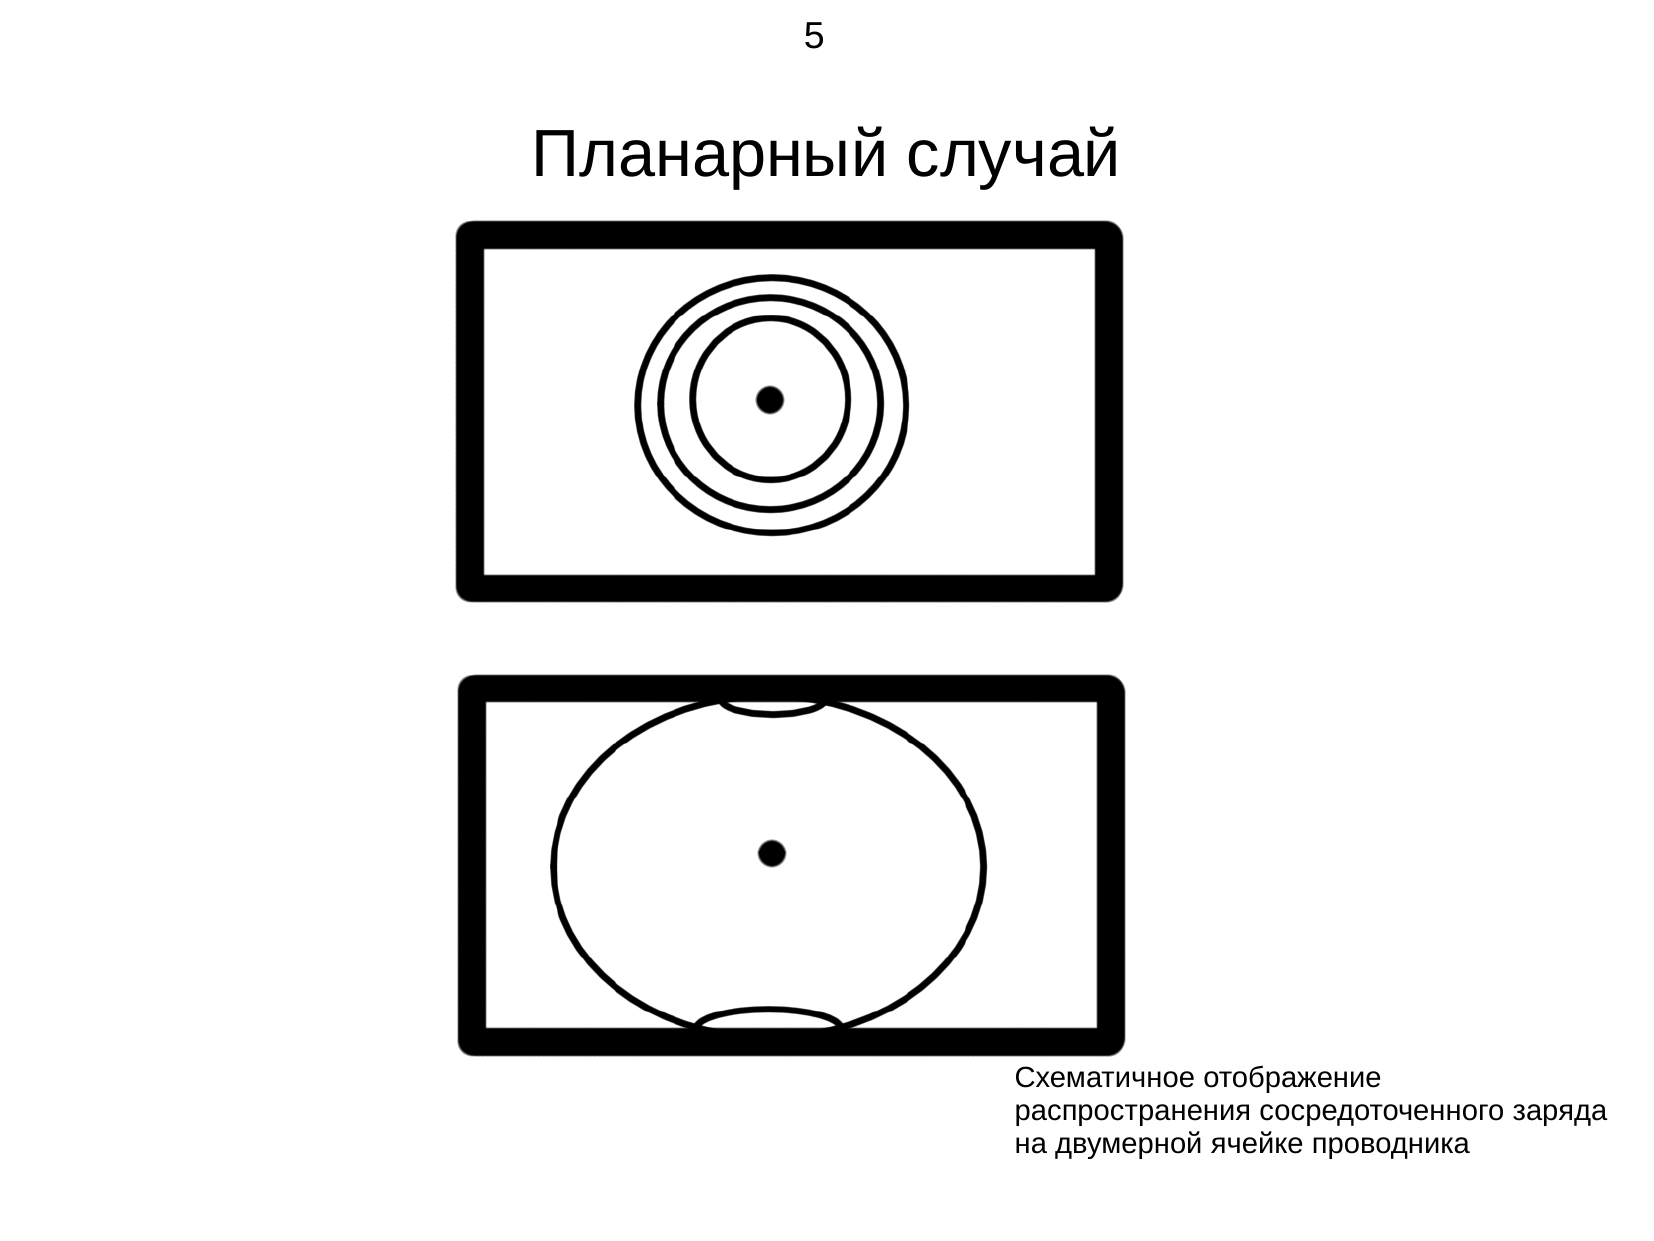

# Планарный случай
Схематичное отображение распространения сосредоточенного заряда на двумерной ячейке проводника